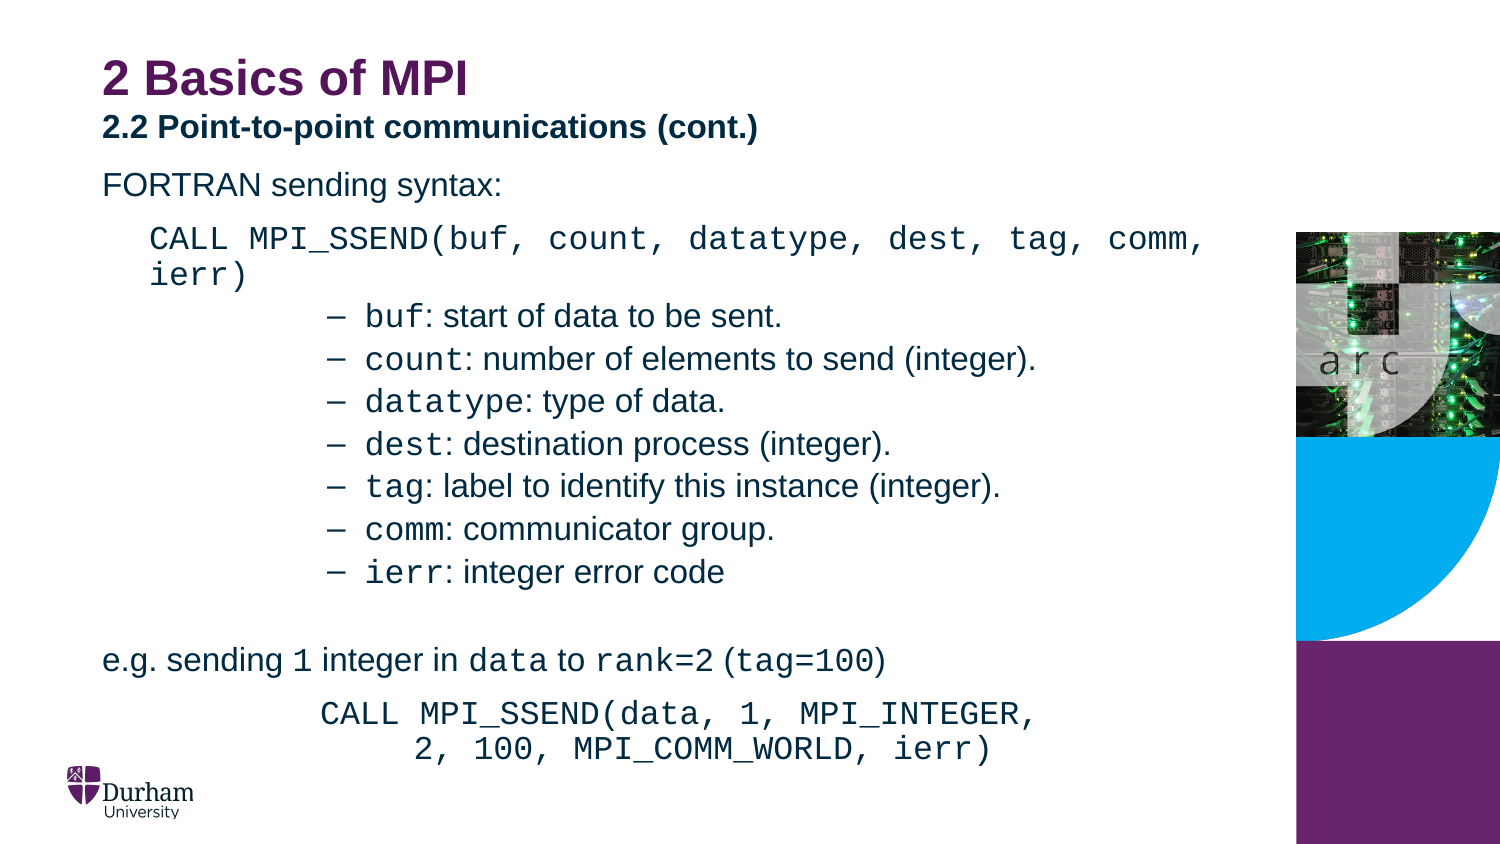

# 2 Basics of MPI 2.2 Point-to-point communications (cont.)
FORTRAN sending syntax:
	CALL MPI_SSEND(buf, count, datatype, dest, tag, comm, ierr)
buf: start of data to be sent.
count: number of elements to send (integer).
datatype: type of data.
dest: destination process (integer).
tag: label to identify this instance (integer).
comm: communicator group.
ierr: integer error code
e.g. sending 1 integer in data to rank=2 (tag=100)
CALL MPI_SSEND(data, 1, MPI_INTEGER,
2, 100, MPI_COMM_WORLD, ierr)